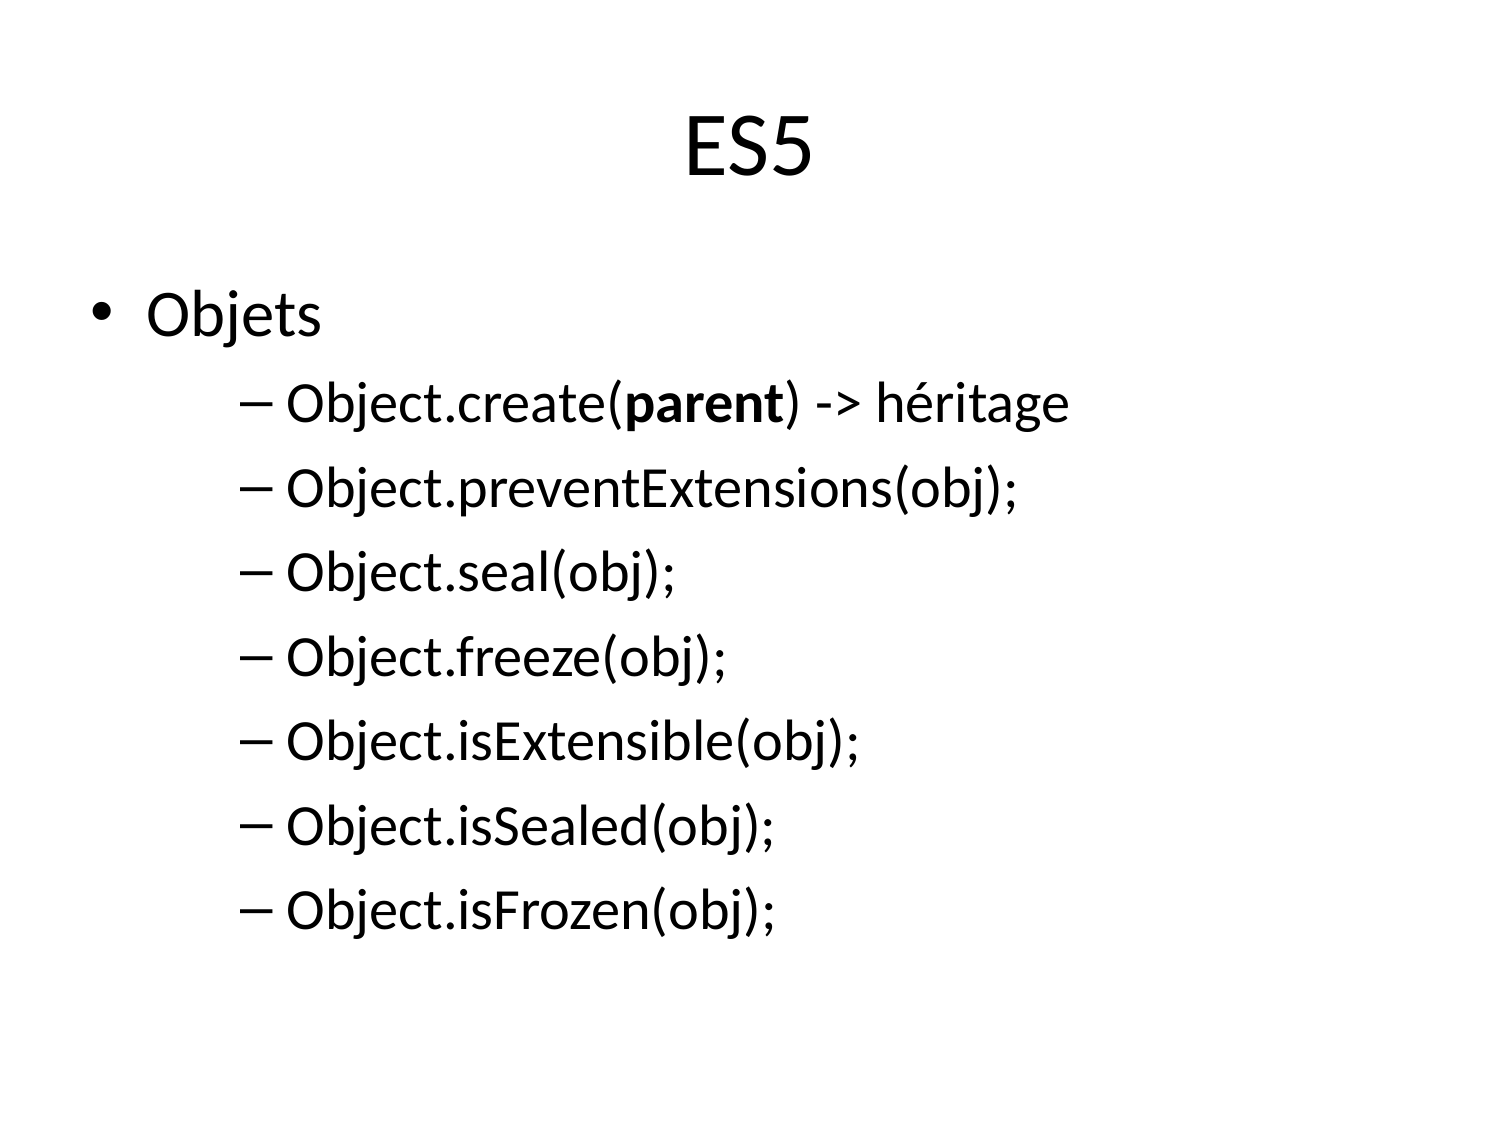

# ES5
Objets
Object.create(parent) -> héritage
Object.preventExtensions(obj);
Object.seal(obj);
Object.freeze(obj);
Object.isExtensible(obj);
Object.isSealed(obj);
Object.isFrozen(obj);